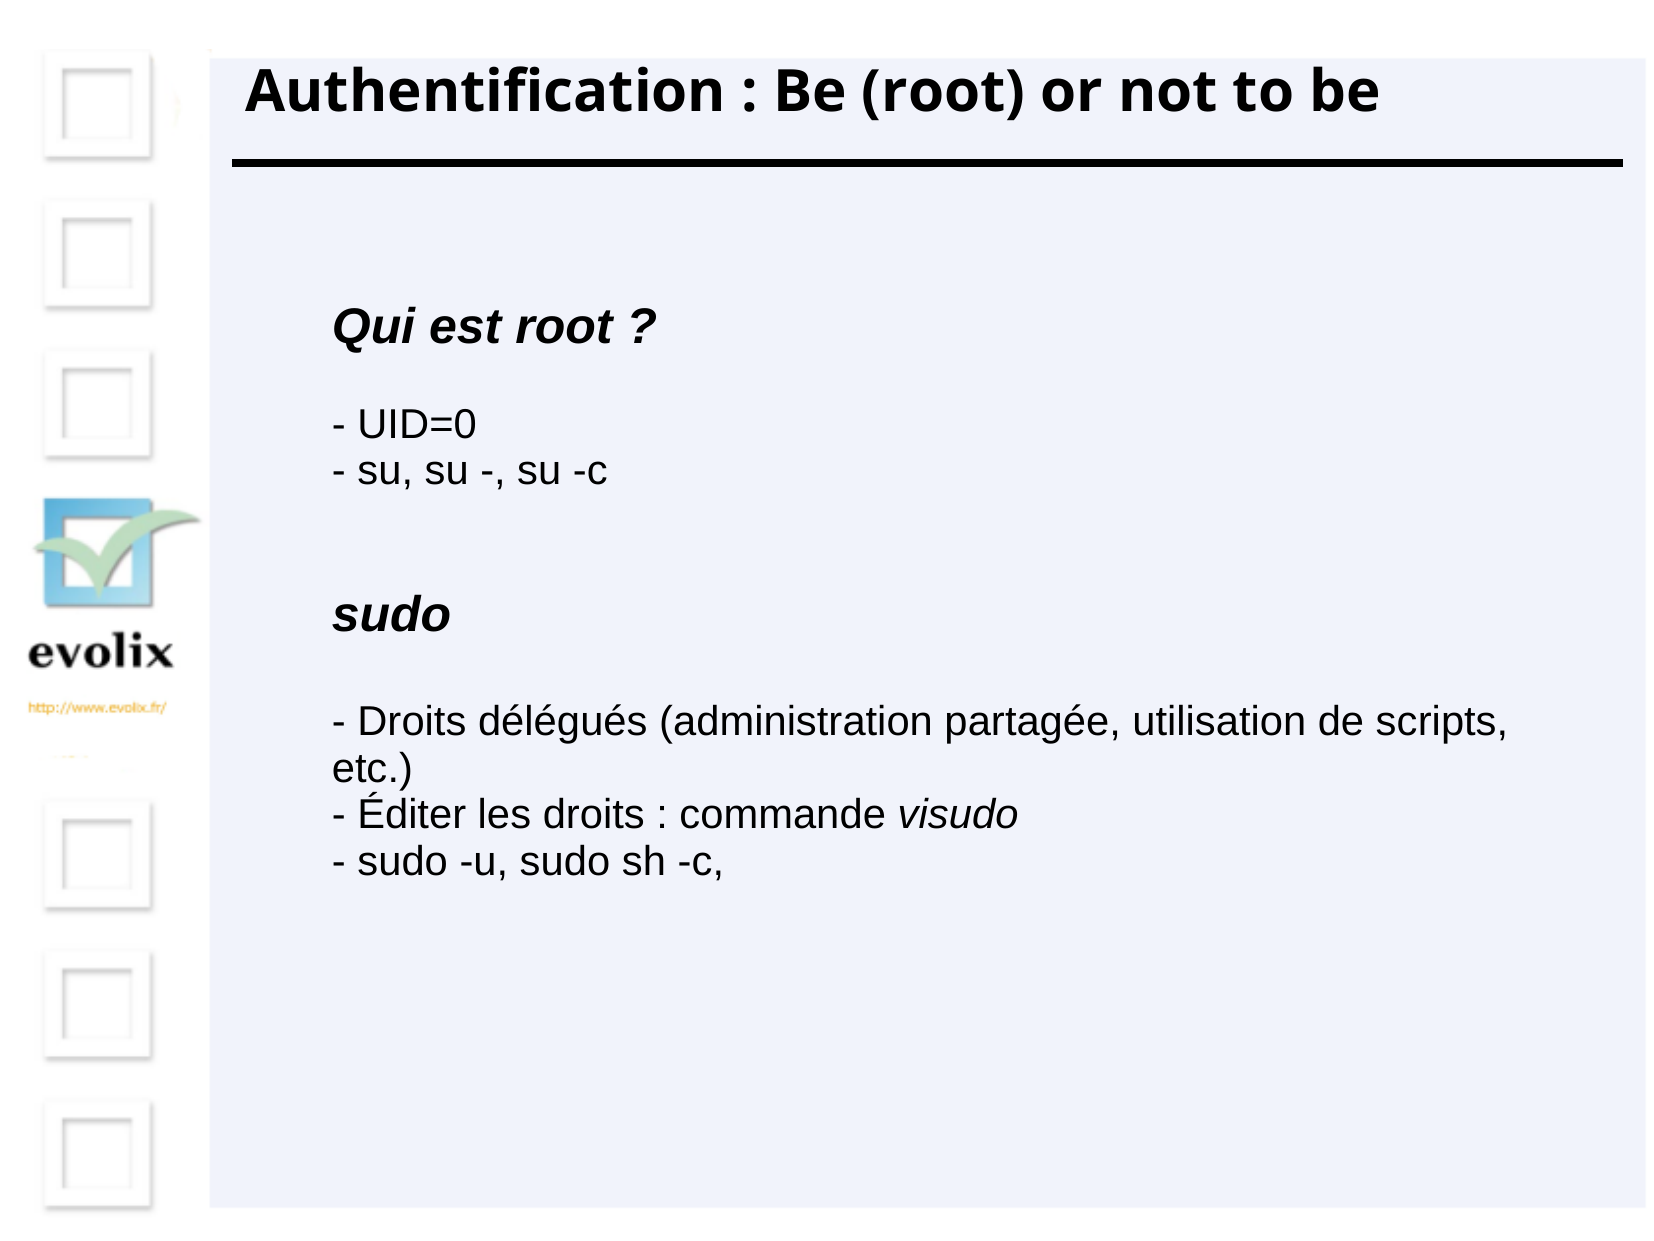

# Authentification : Be (root) or not to be
Qui est root ?
- UID=0
- su, su -, su -c
sudo
- Droits délégués (administration partagée, utilisation de scripts, etc.)
- Éditer les droits : commande visudo
- sudo -u, sudo sh -c,